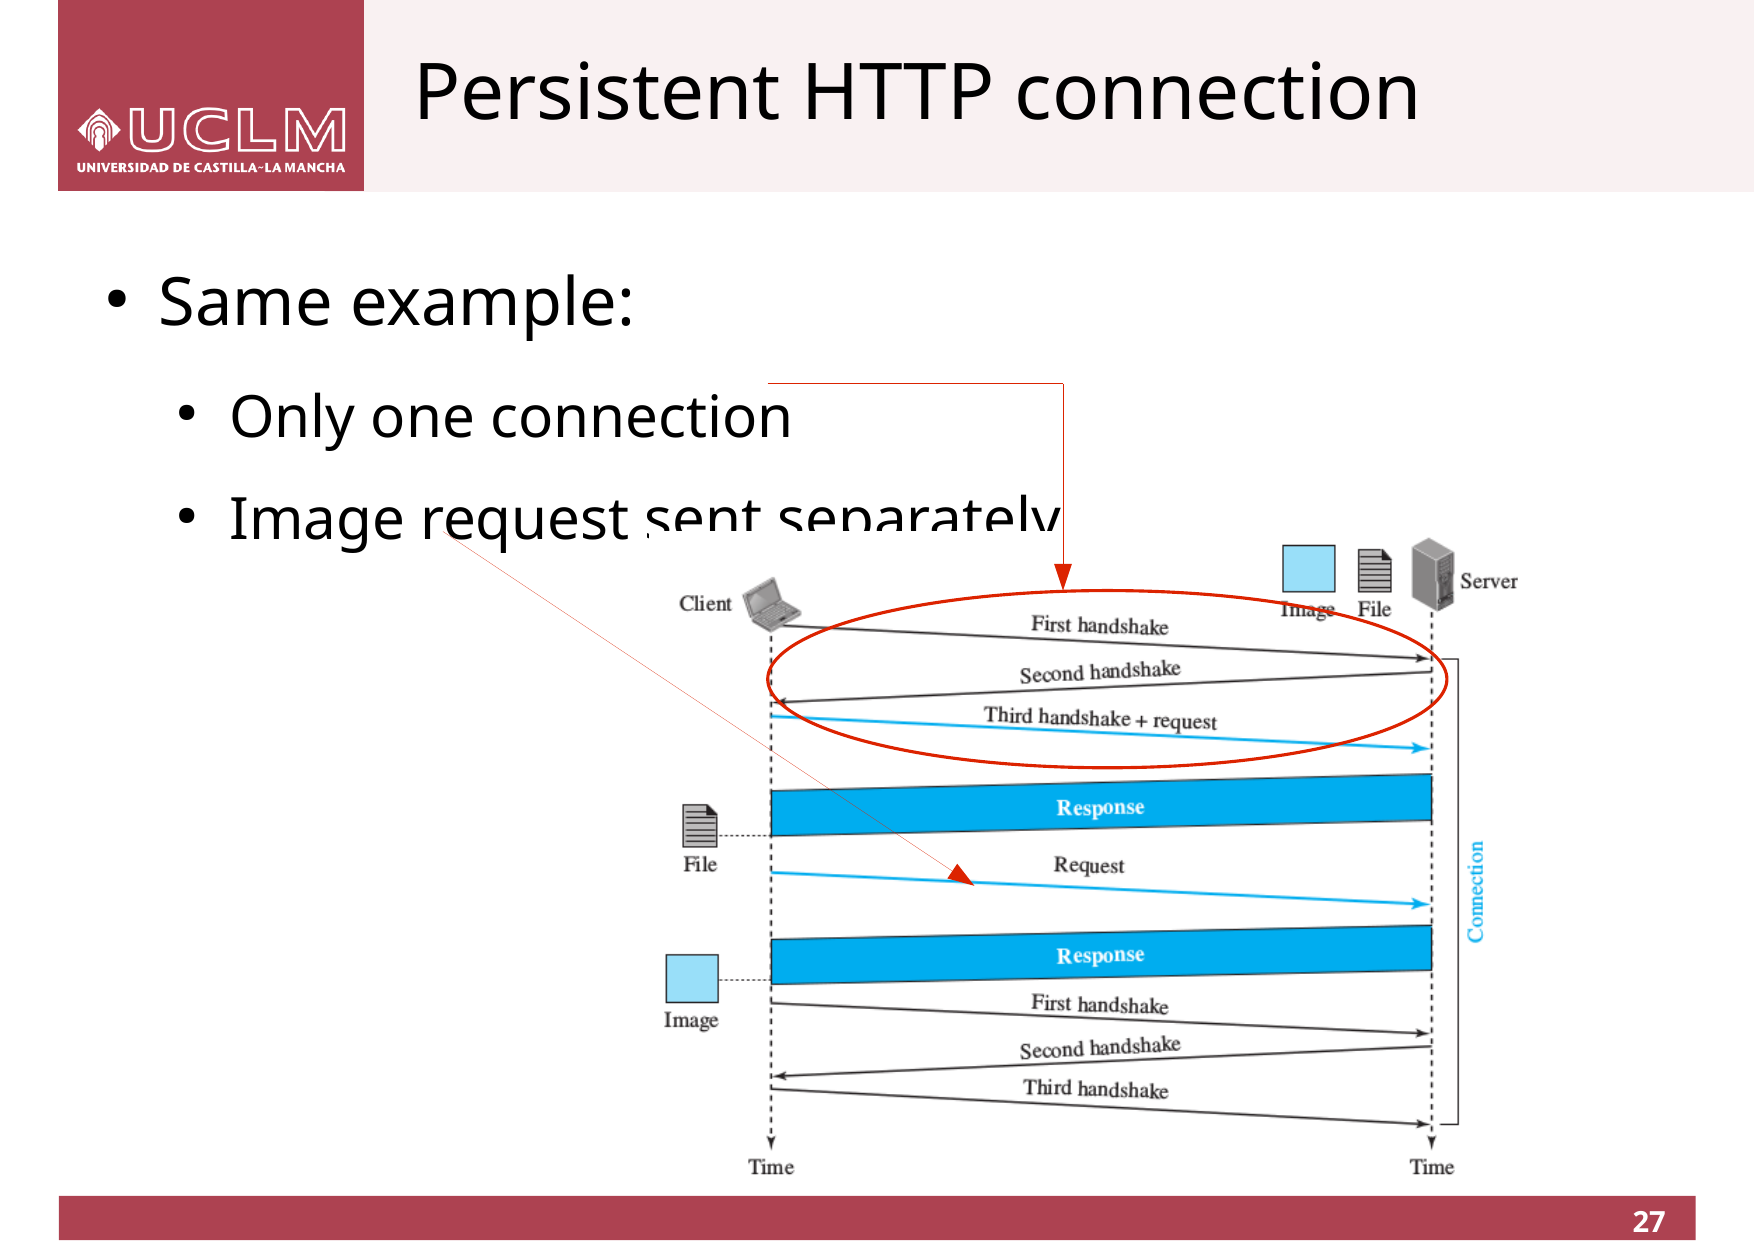

# Persistent HTTP connection
Same example:
Only one connection
Image request sent separately
27